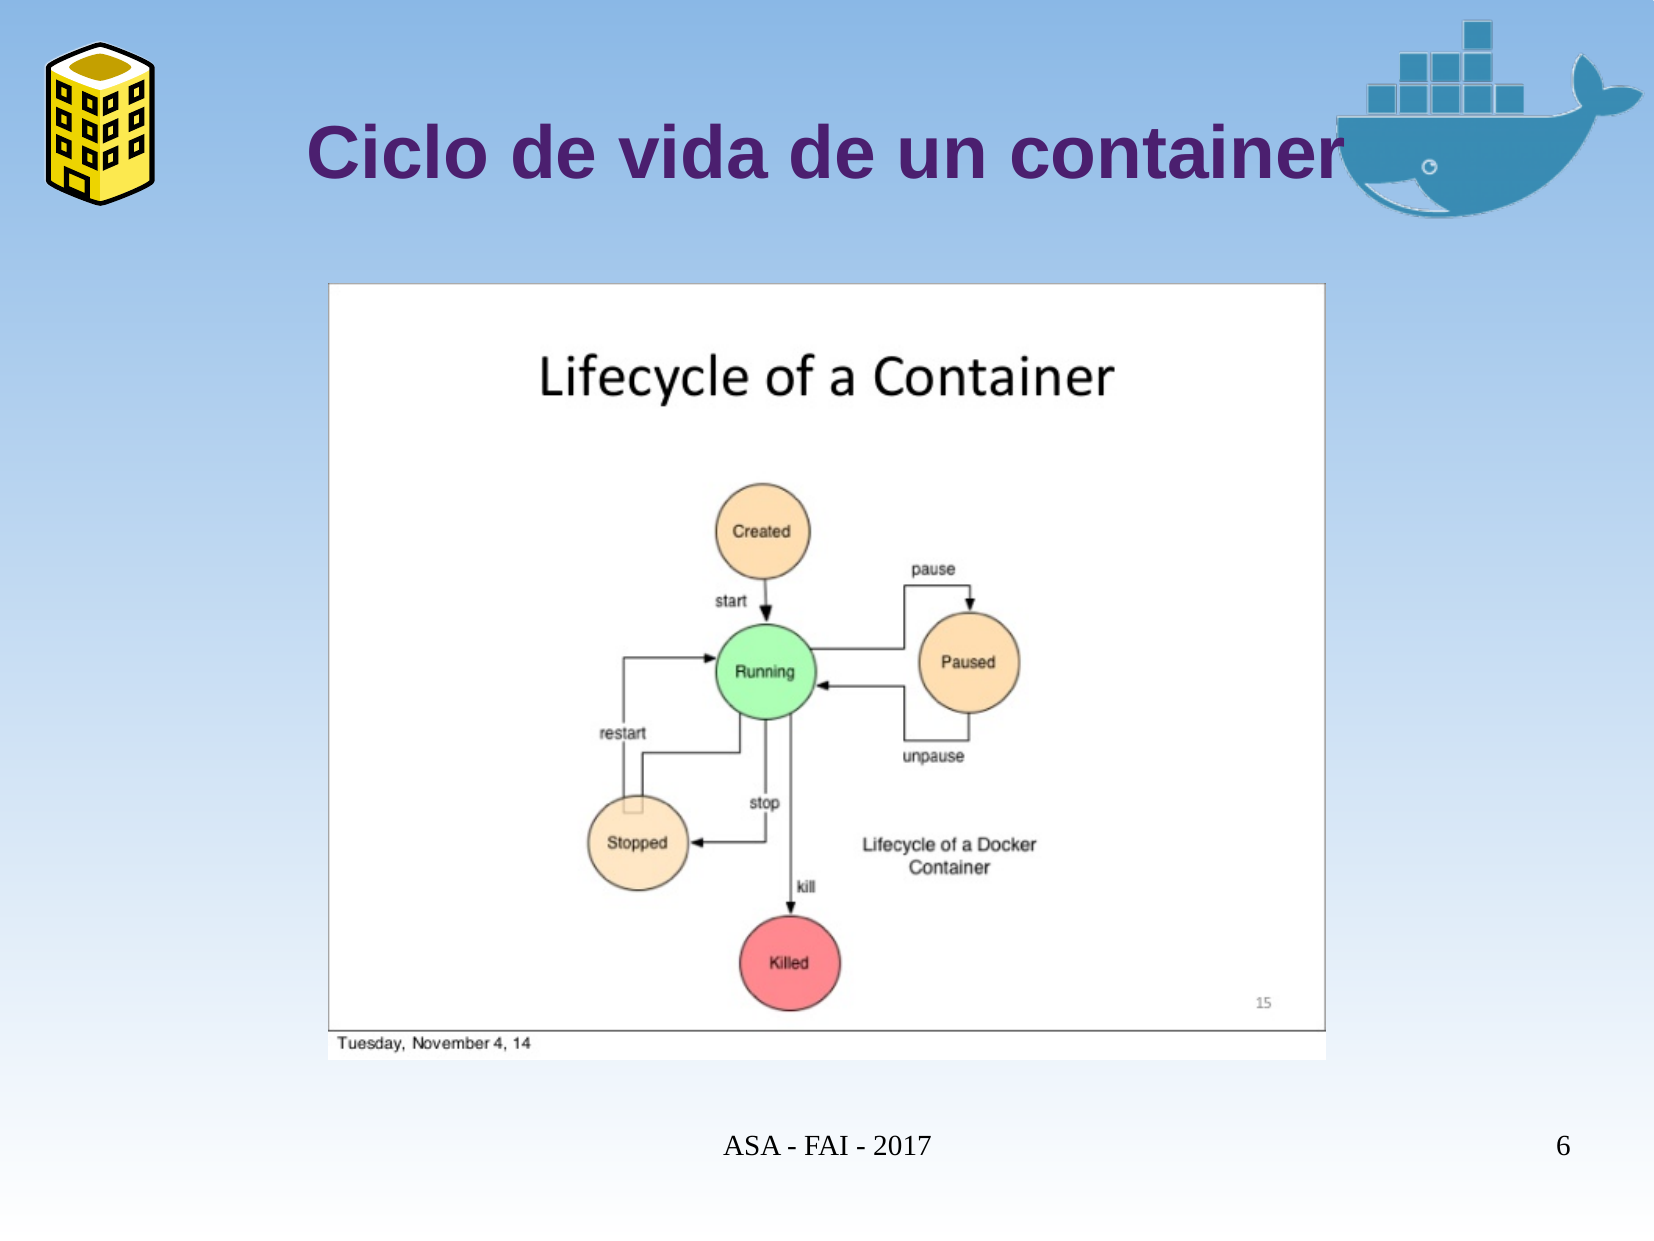

# Ciclo de vida de un container
ASA - FAI - 2017
6